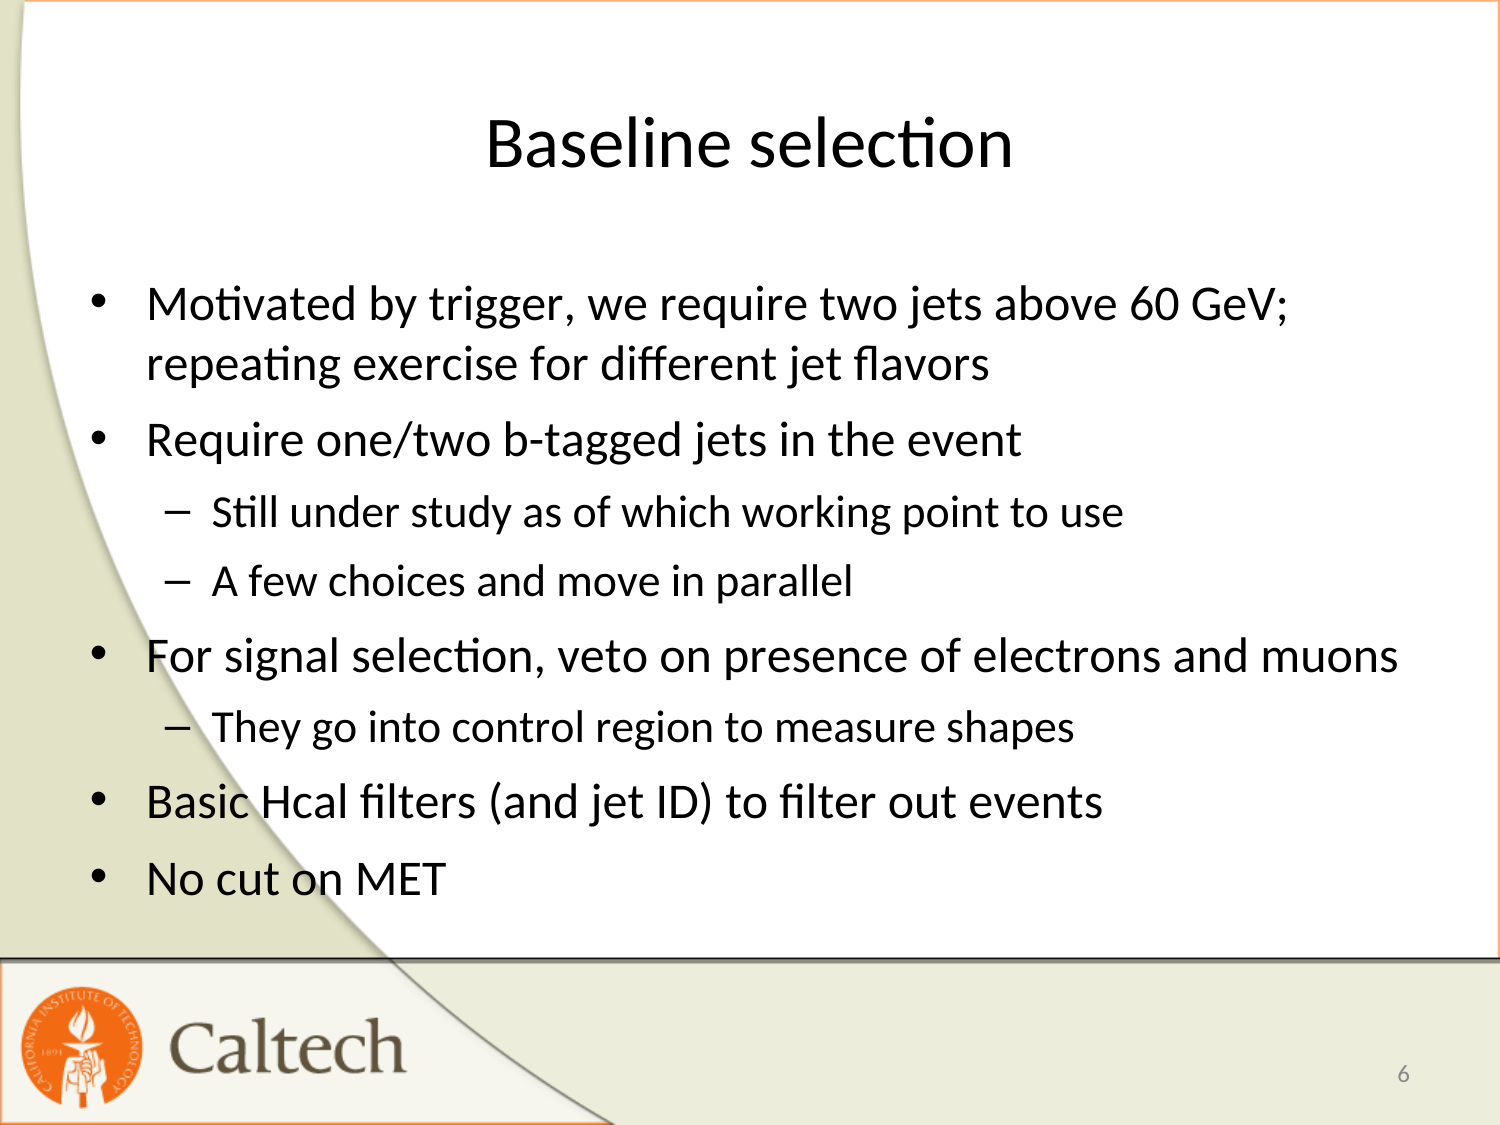

# Baseline selection
Motivated by trigger, we require two jets above 60 GeV; repeating exercise for different jet flavors
Require one/two b-tagged jets in the event
Still under study as of which working point to use
A few choices and move in parallel
For signal selection, veto on presence of electrons and muons
They go into control region to measure shapes
Basic Hcal filters (and jet ID) to filter out events
No cut on MET
6